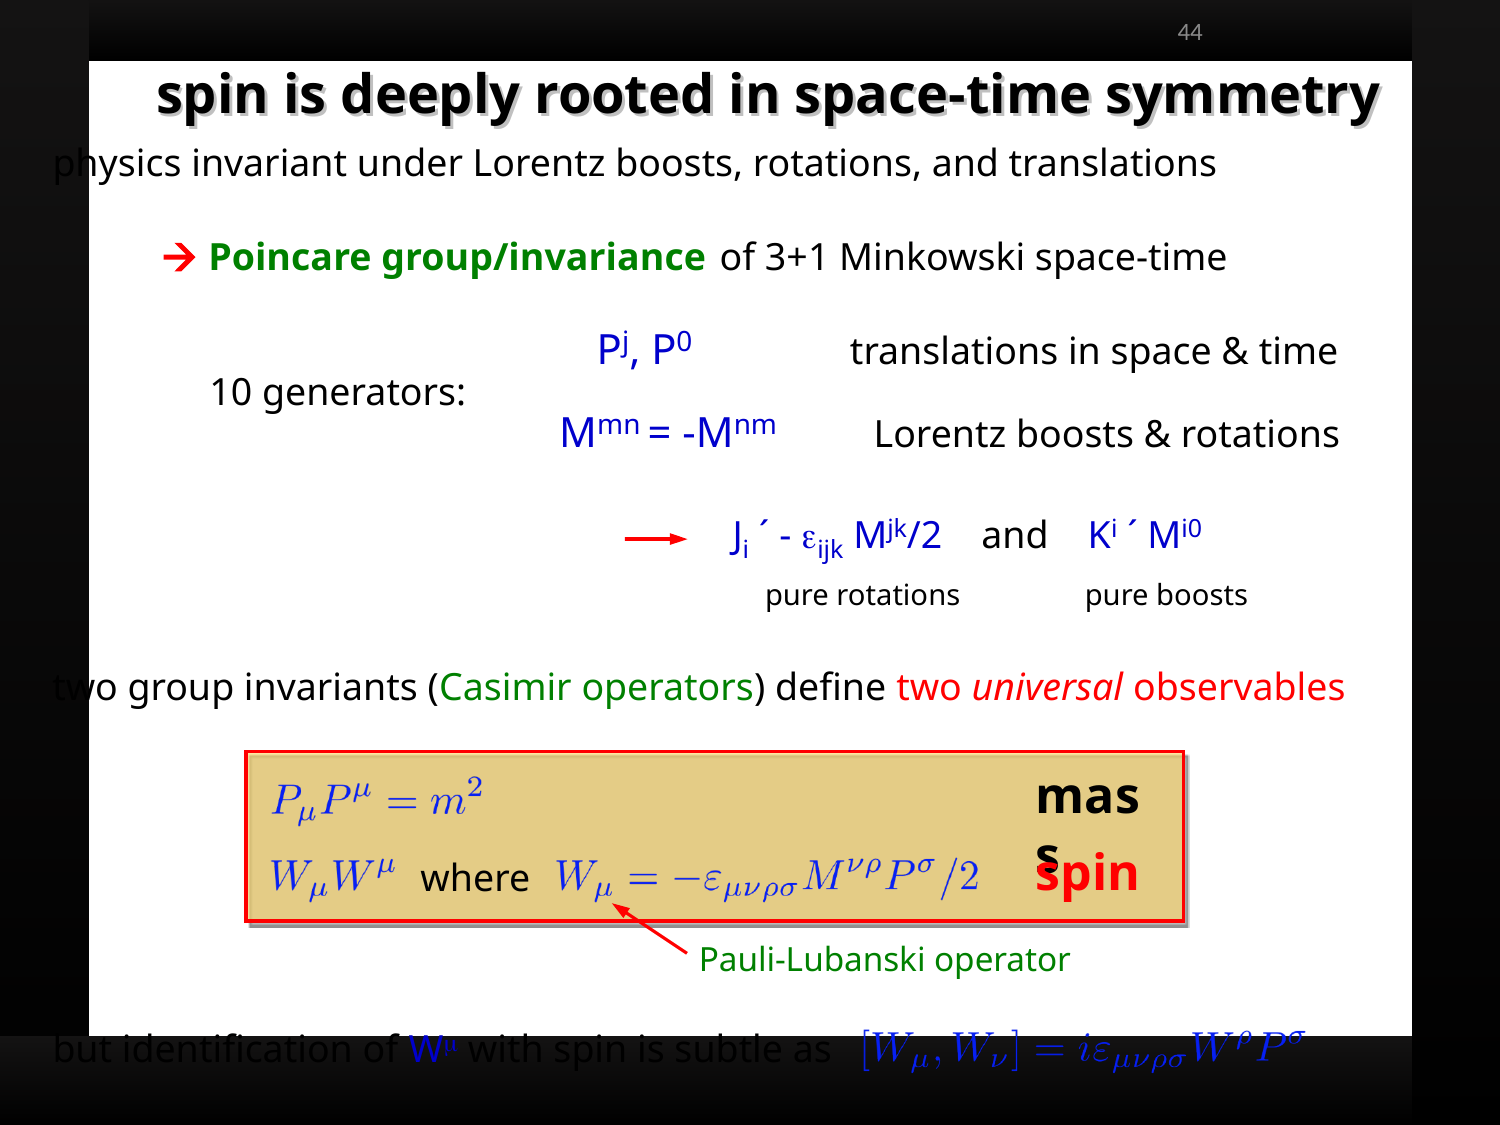

spin is deeply rooted in space-time symmetry
42
physics invariant under Lorentz boosts, rotations, and translations
 Poincare group/invariance of 3+1 Minkowski space-time
Pj, P0 translations in space & time
10 generators:
Mmn = -Mnm Lorentz boosts & rotations
Ji ´ - eijk Mjk/2 and Ki ´ Mi0
pure rotations
pure boosts
two group invariants (Casimir operators) define two universal observables
mass
spin
where
Pauli-Lubanski operator
but identification of Wm with spin is subtle as